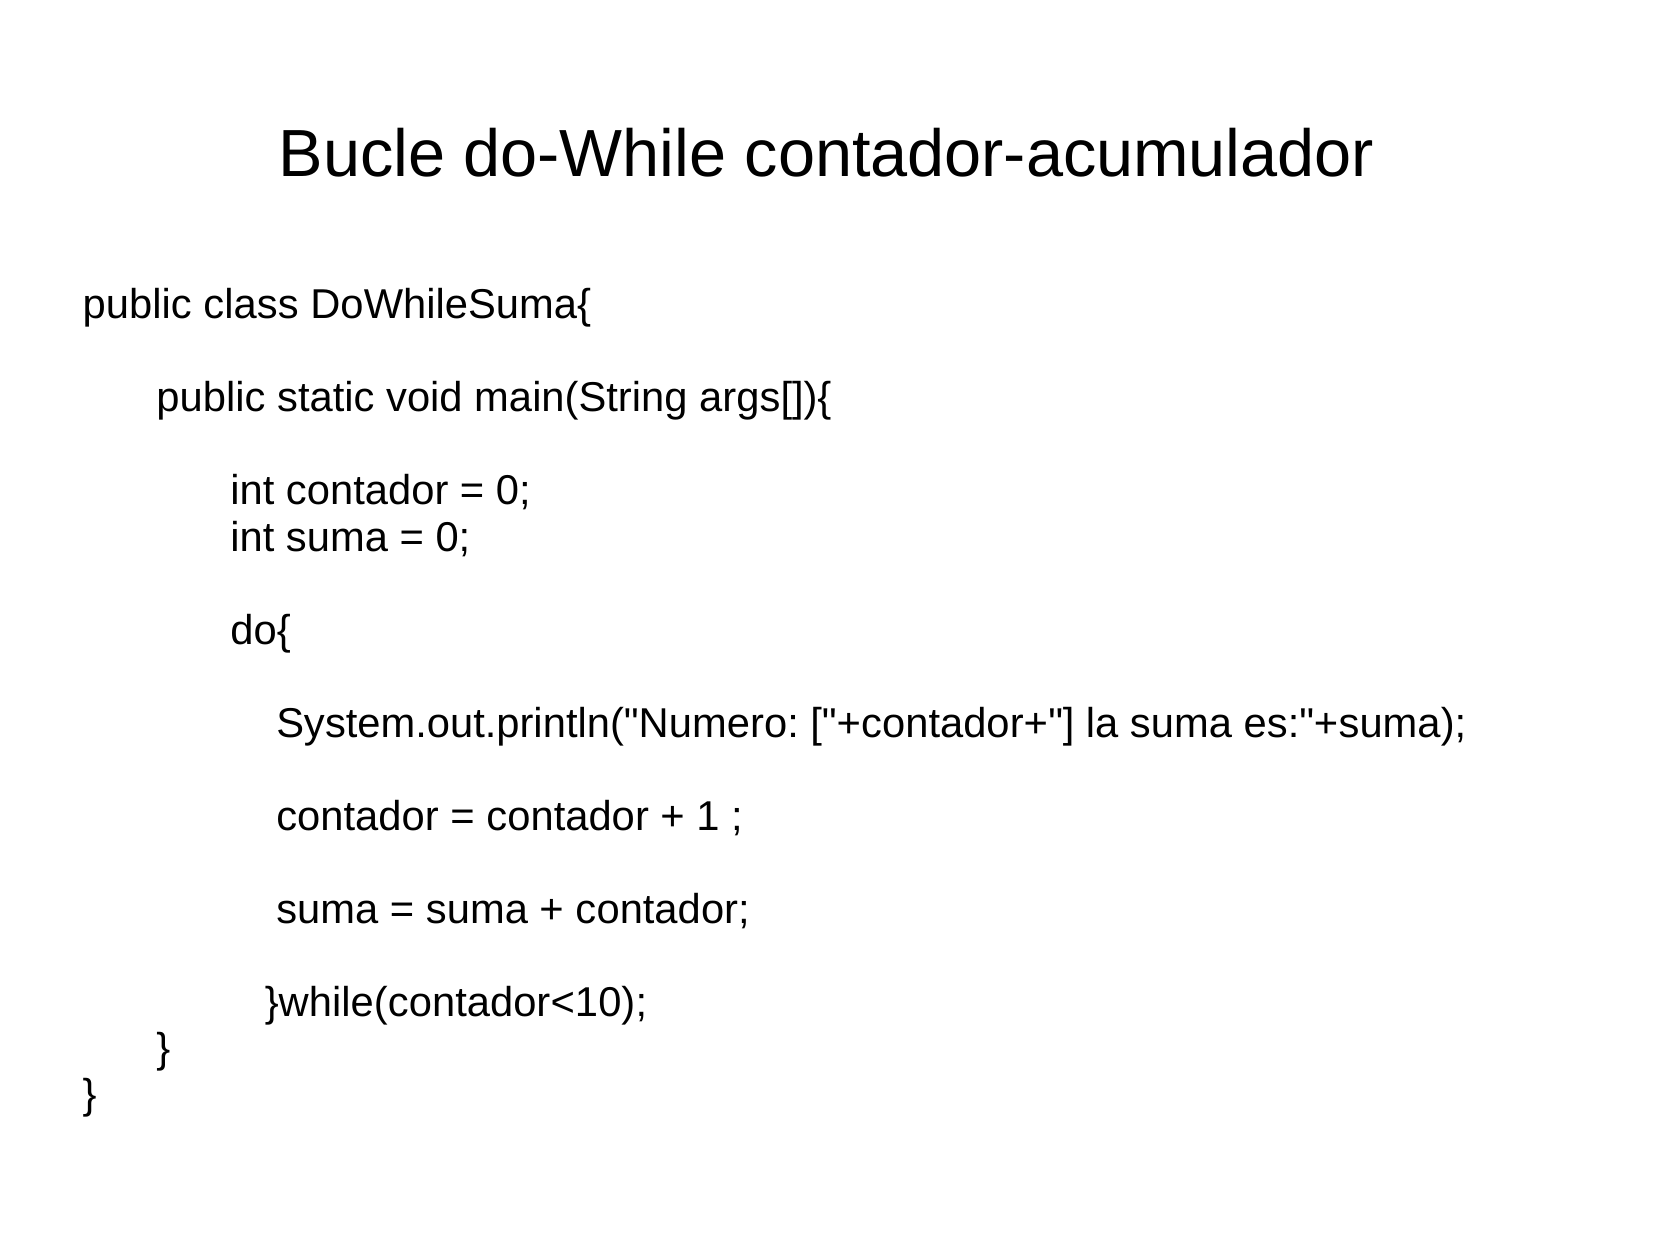

# Bucle do-While contador-acumulador
public class DoWhileSuma{
	public static void main(String args[]){
		int contador = 0;
		int suma = 0;
		do{
		 System.out.println("Numero: ["+contador+"] la suma es:"+suma);
		 contador = contador + 1 ;
		 suma = suma + contador;
		 }while(contador<10);
	}
}